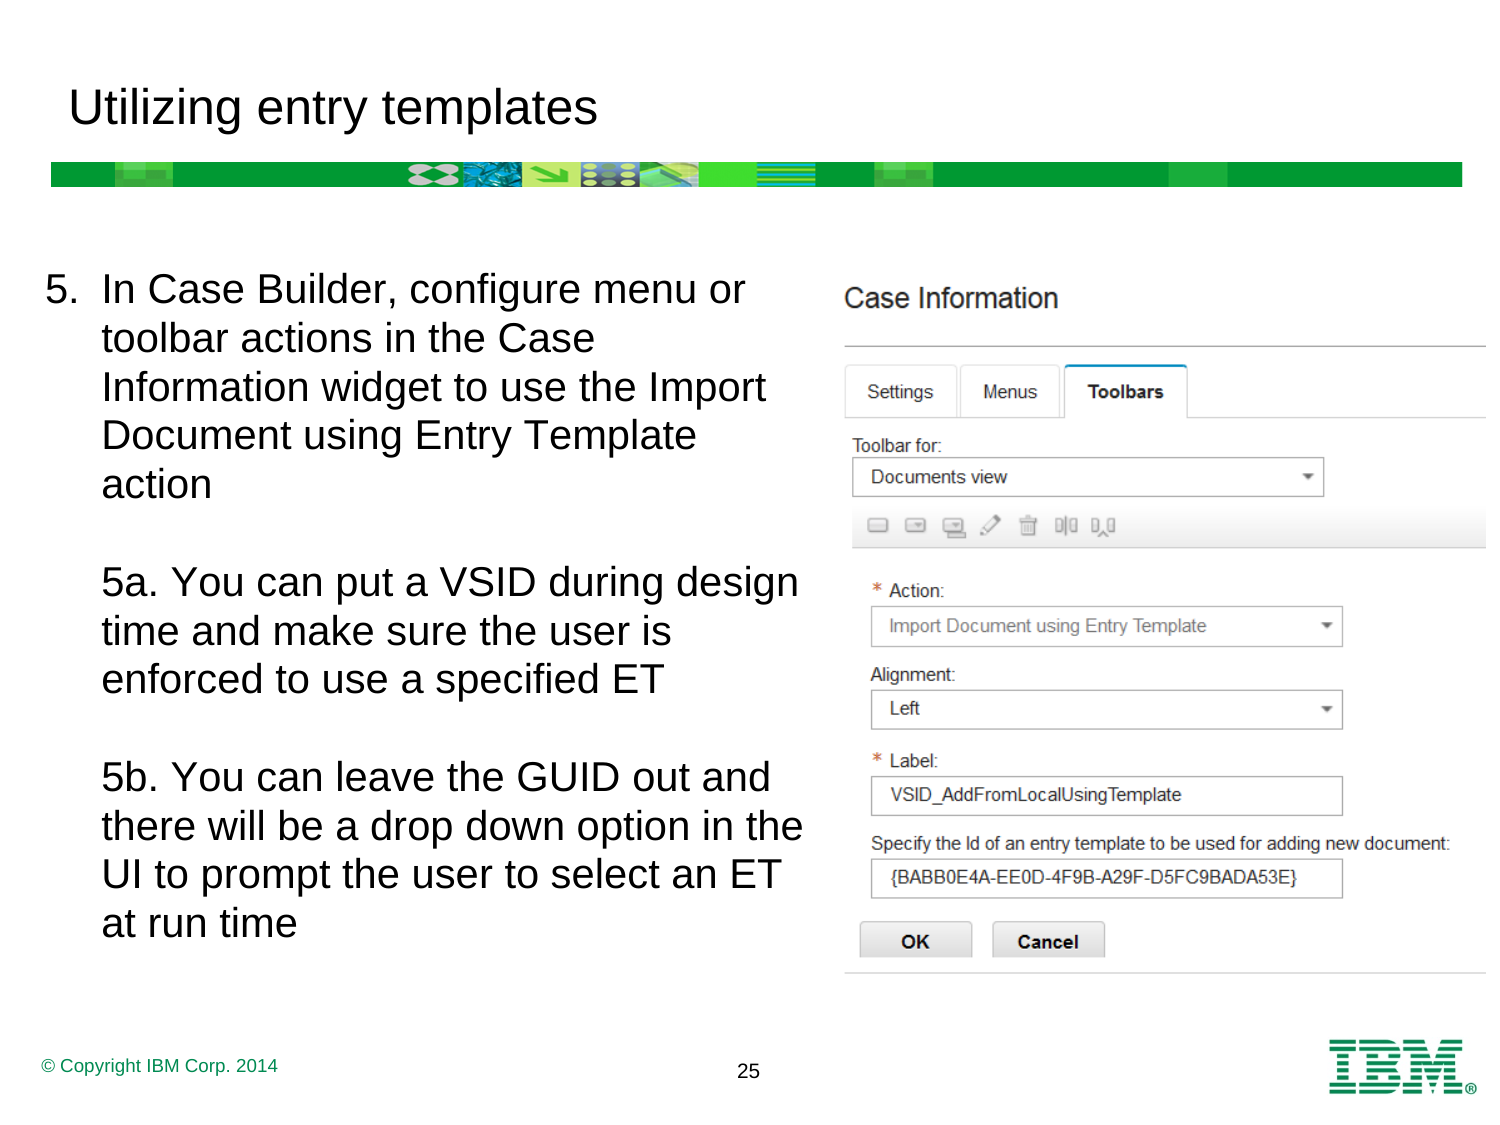

# Utilizing entry templates
In Case Builder, configure menu or toolbar actions in the Case Information widget to use the Import Document using Entry Template action
5a. You can put a VSID during design time and make sure the user is enforced to use a specified ET
5b. You can leave the GUID out and there will be a drop down option in the UI to prompt the user to select an ET at run time
25